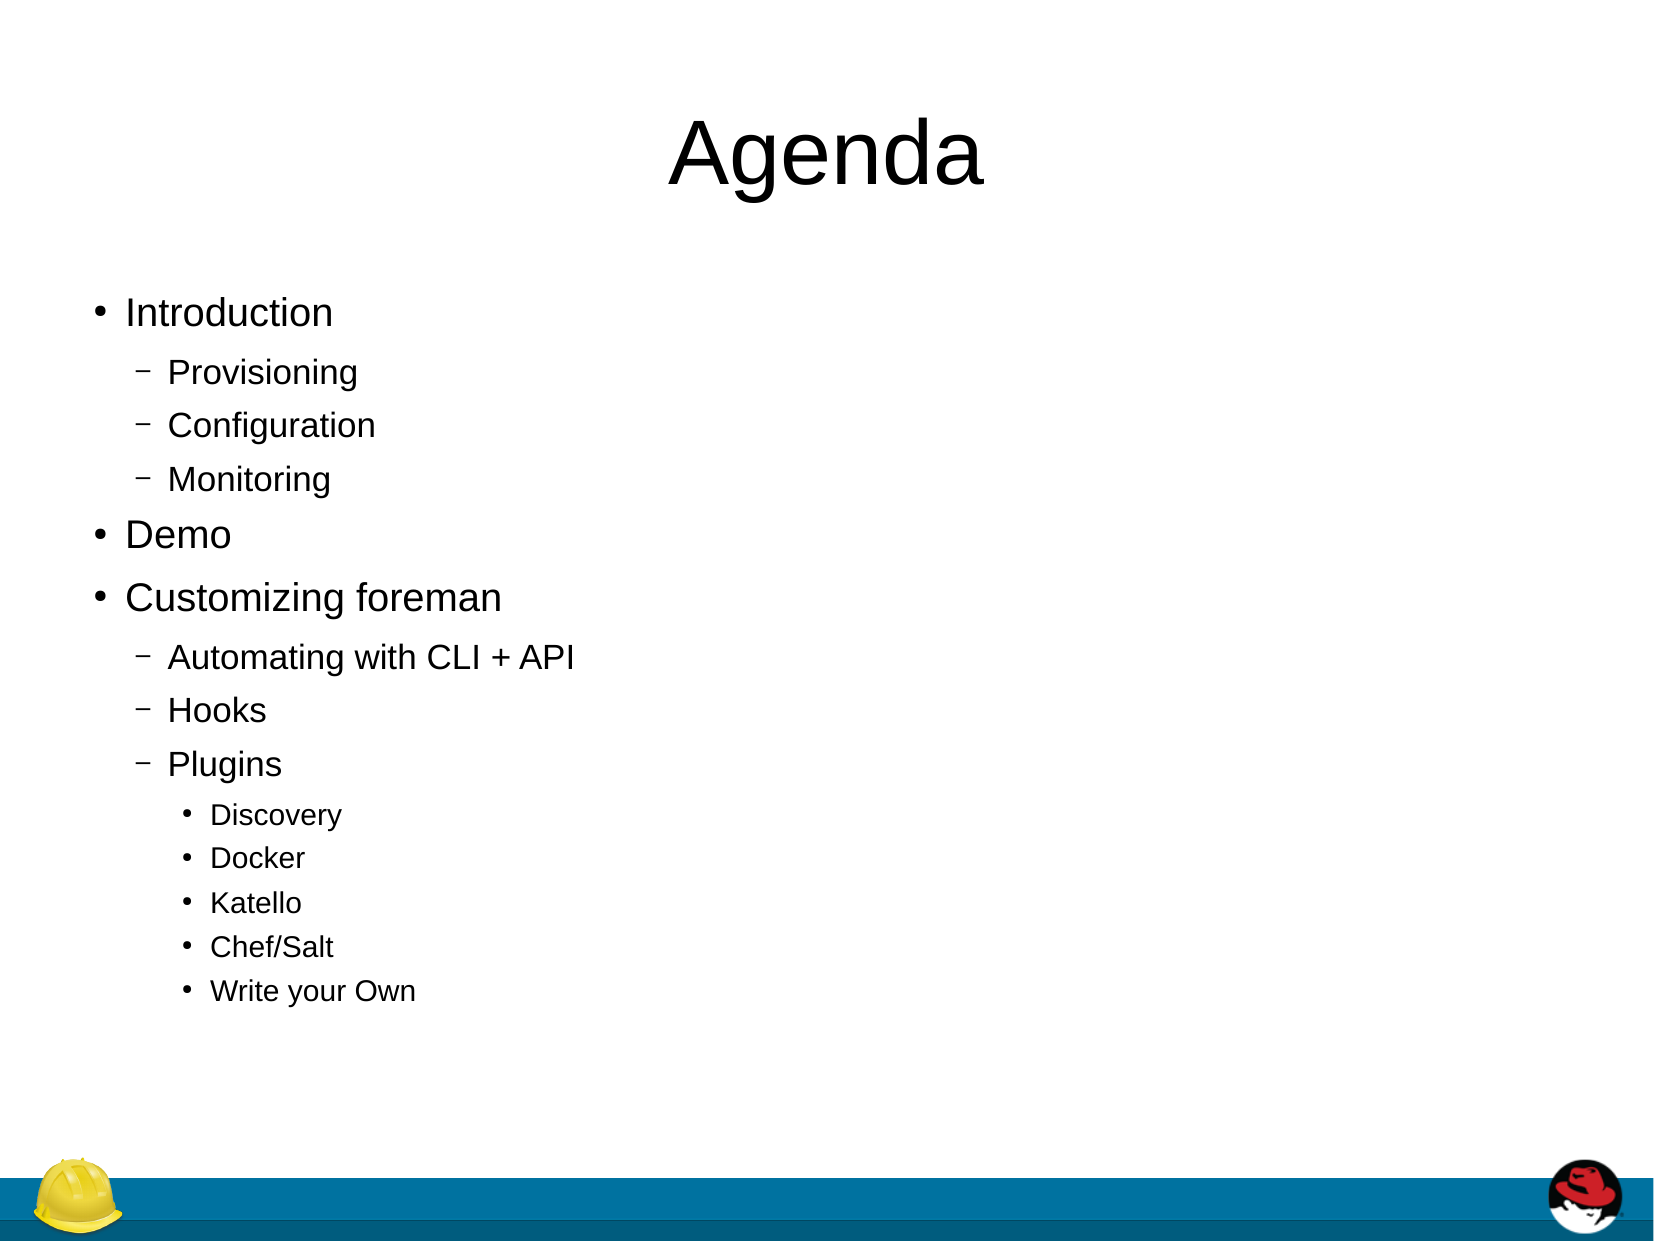

# Agenda
Introduction
Provisioning
Configuration
Monitoring
Demo
Customizing foreman
Automating with CLI + API
Hooks
Plugins
Discovery
Docker
Katello
Chef/Salt
Write your Own